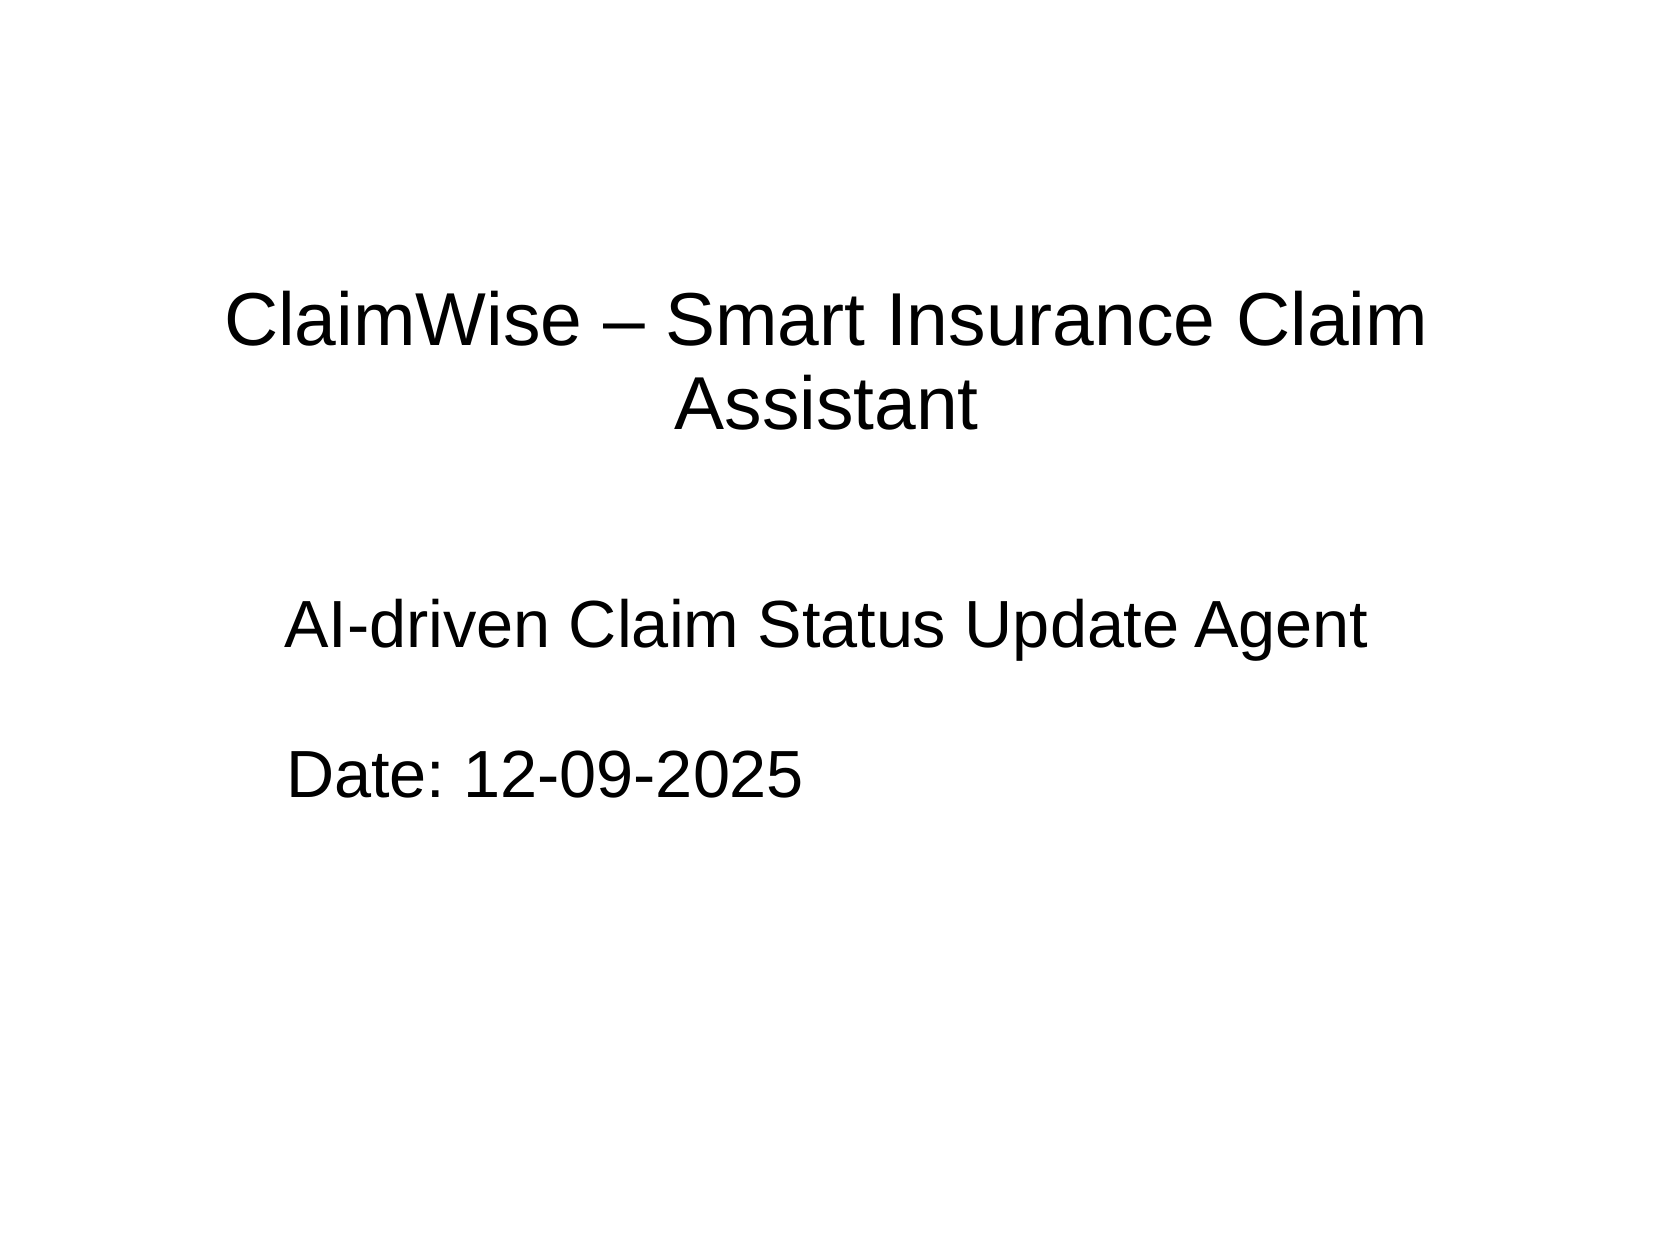

# ClaimWise – Smart Insurance Claim Assistant
AI-driven Claim Status Update Agent
 Date: 12-09-2025